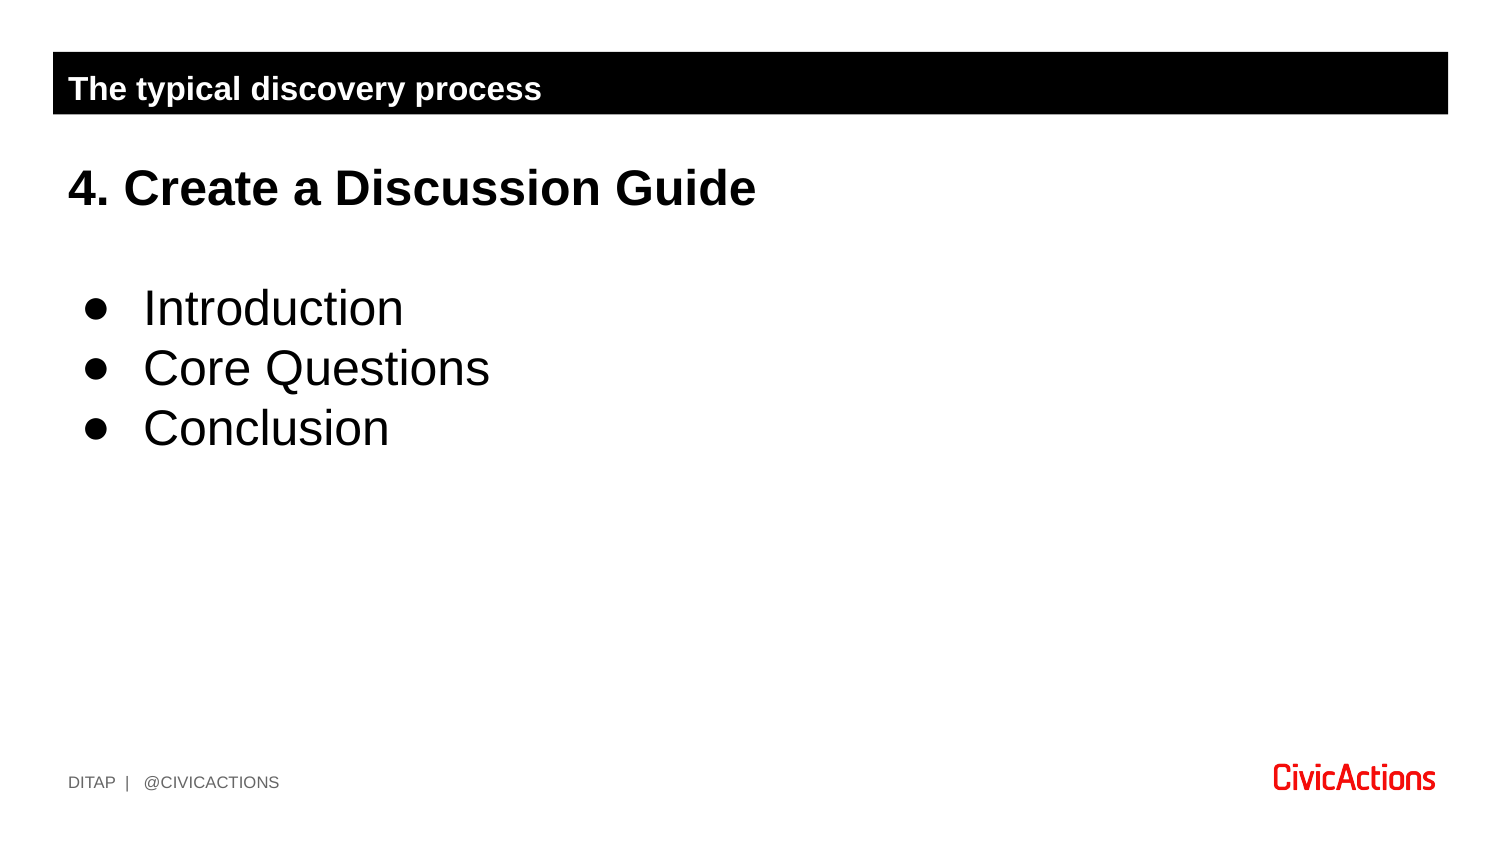

The typical discovery process
4. Create a Discussion Guide
Introduction
Core Questions
Conclusion
#